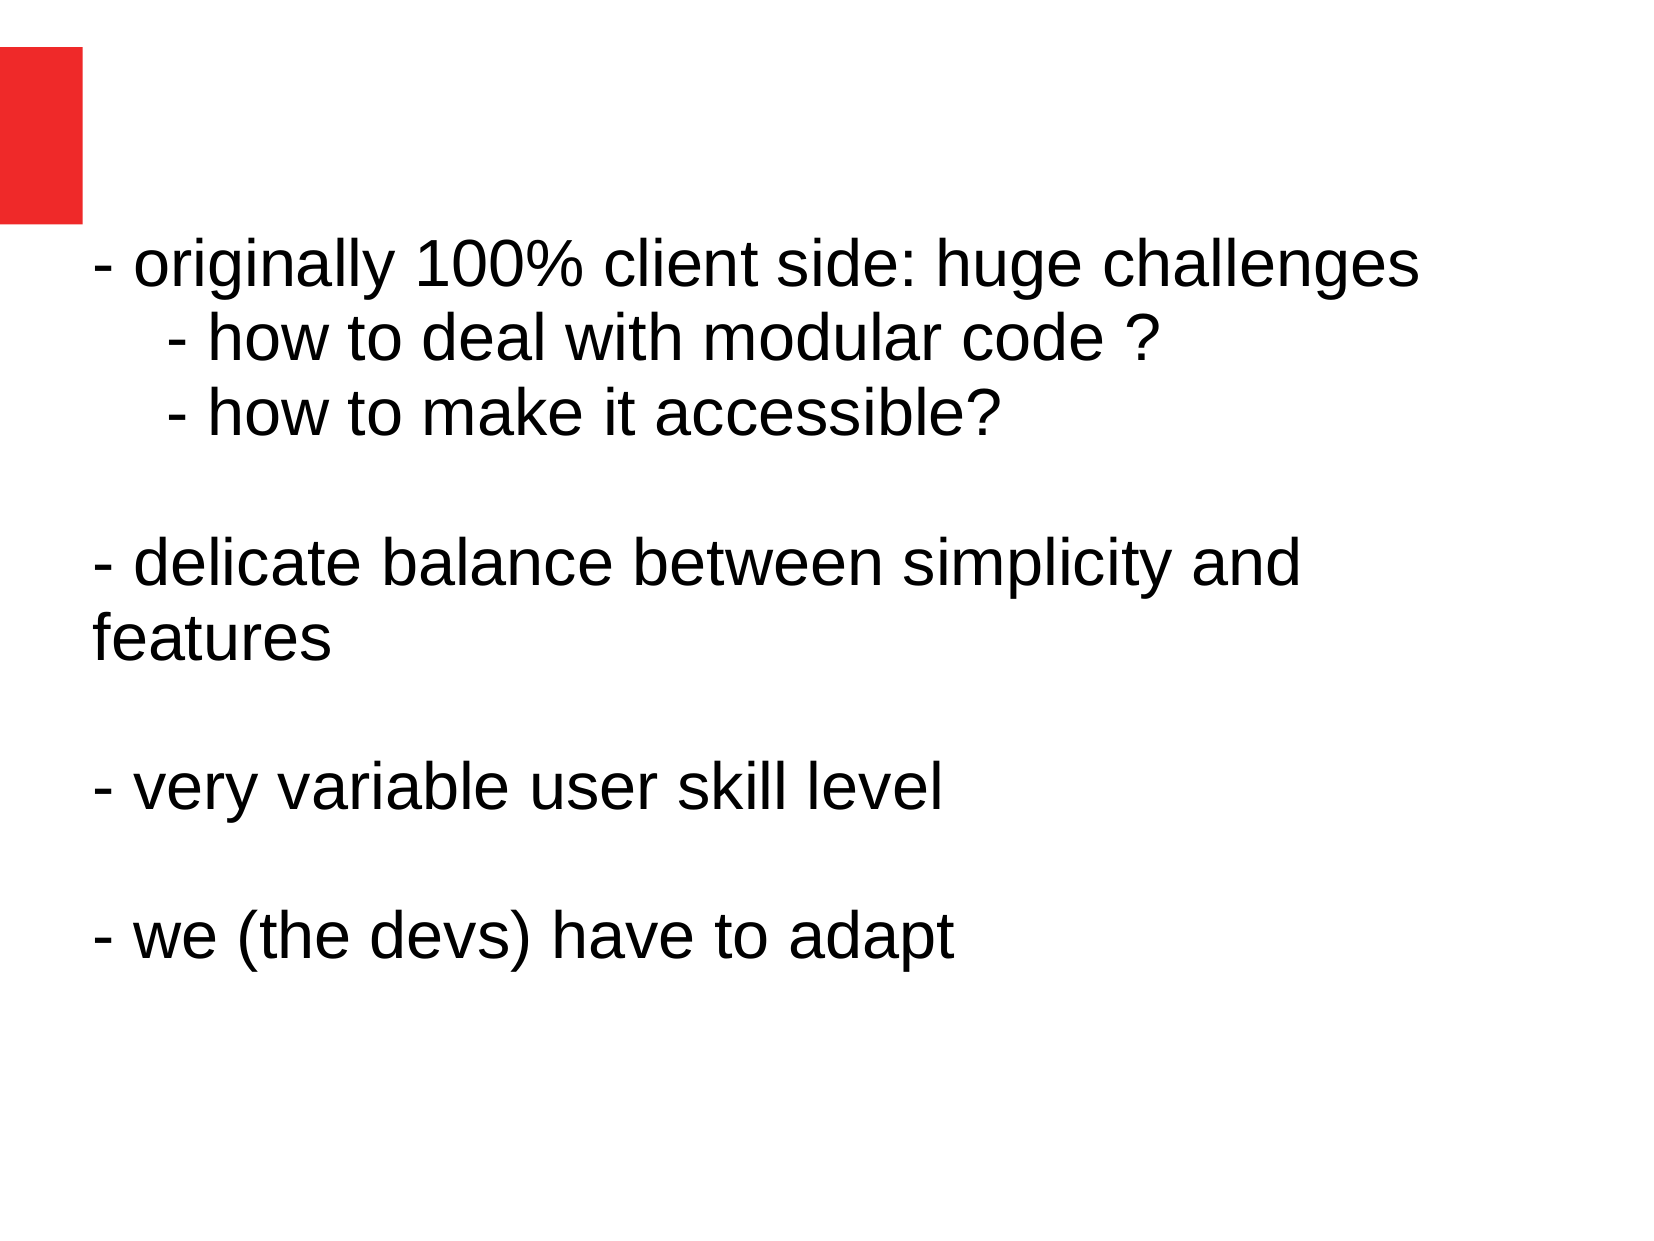

- originally 100% client side: huge challenges
	- how to deal with modular code ?
 - how to make it accessible?
- delicate balance between simplicity and features
- very variable user skill level
- we (the devs) have to adapt